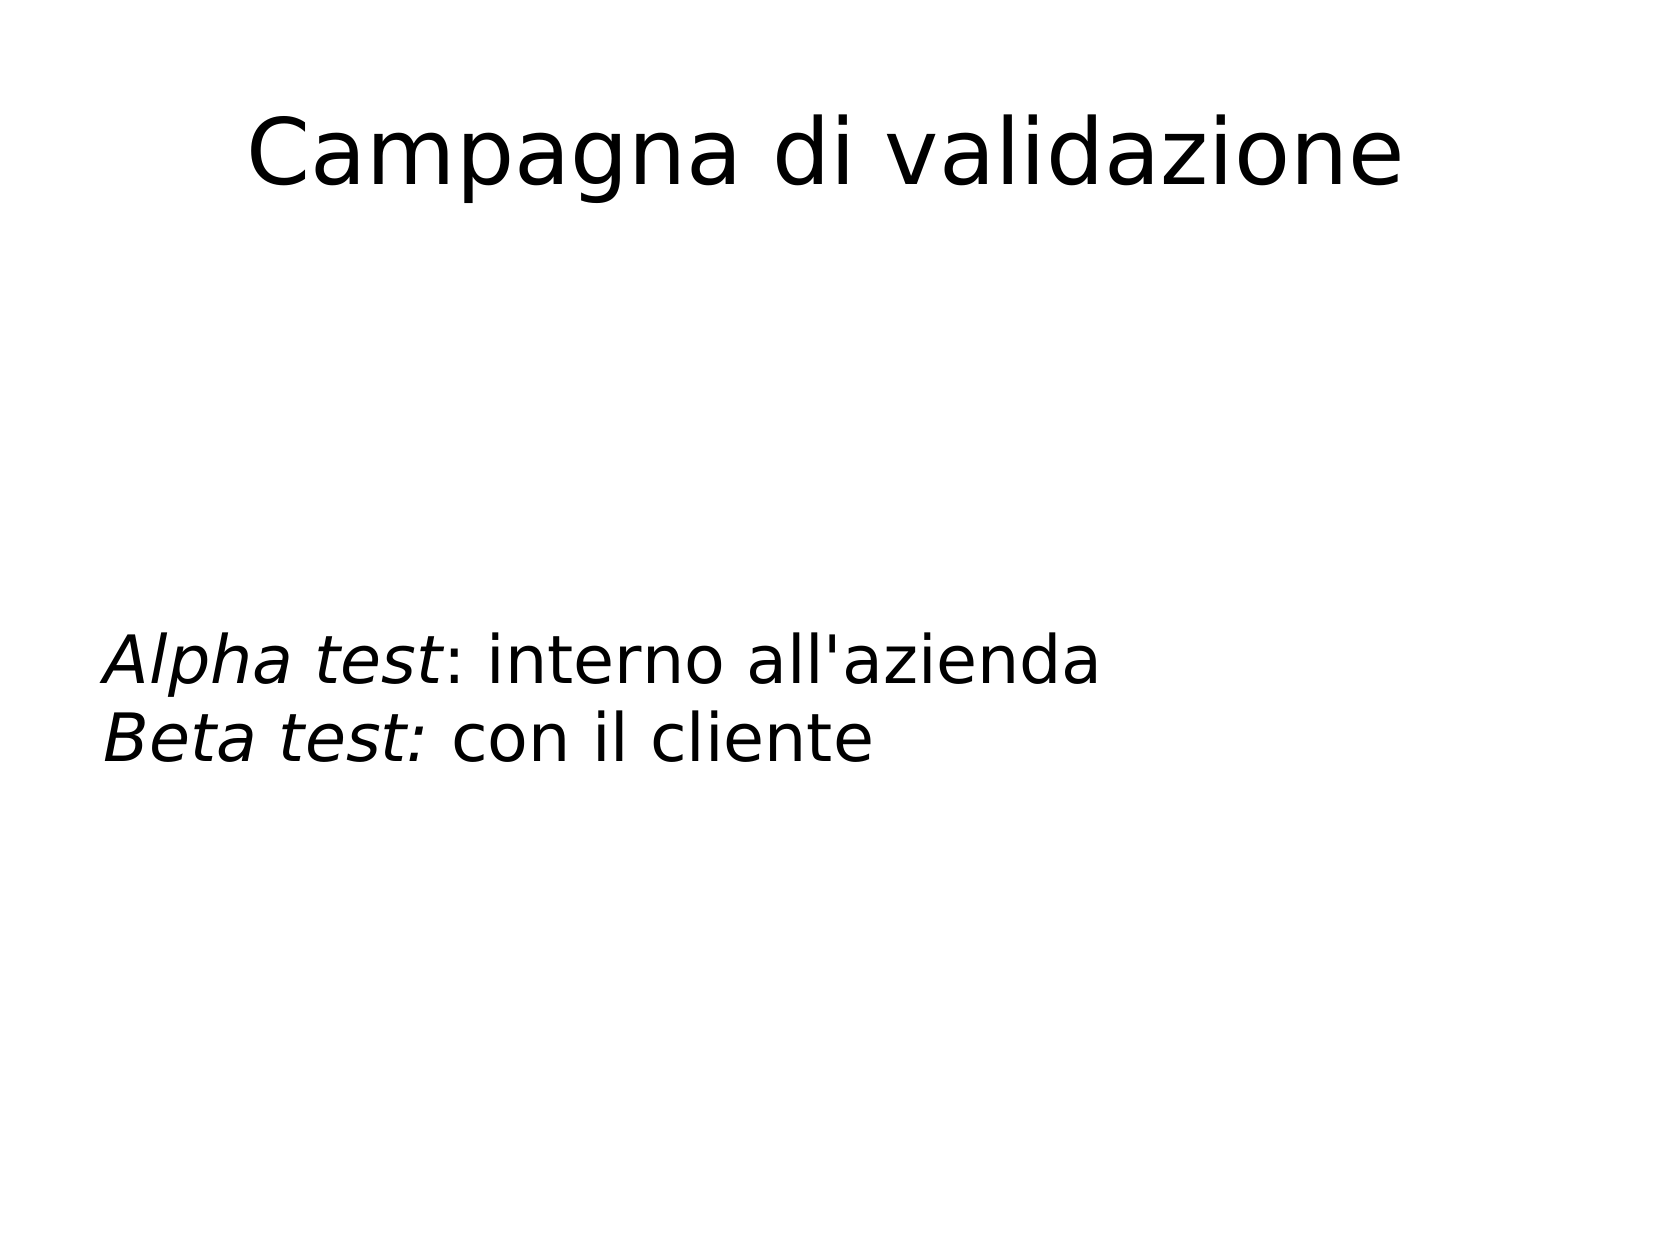

# Campagna di validazione
 Alpha test: interno all'azienda
 Beta test: con il cliente